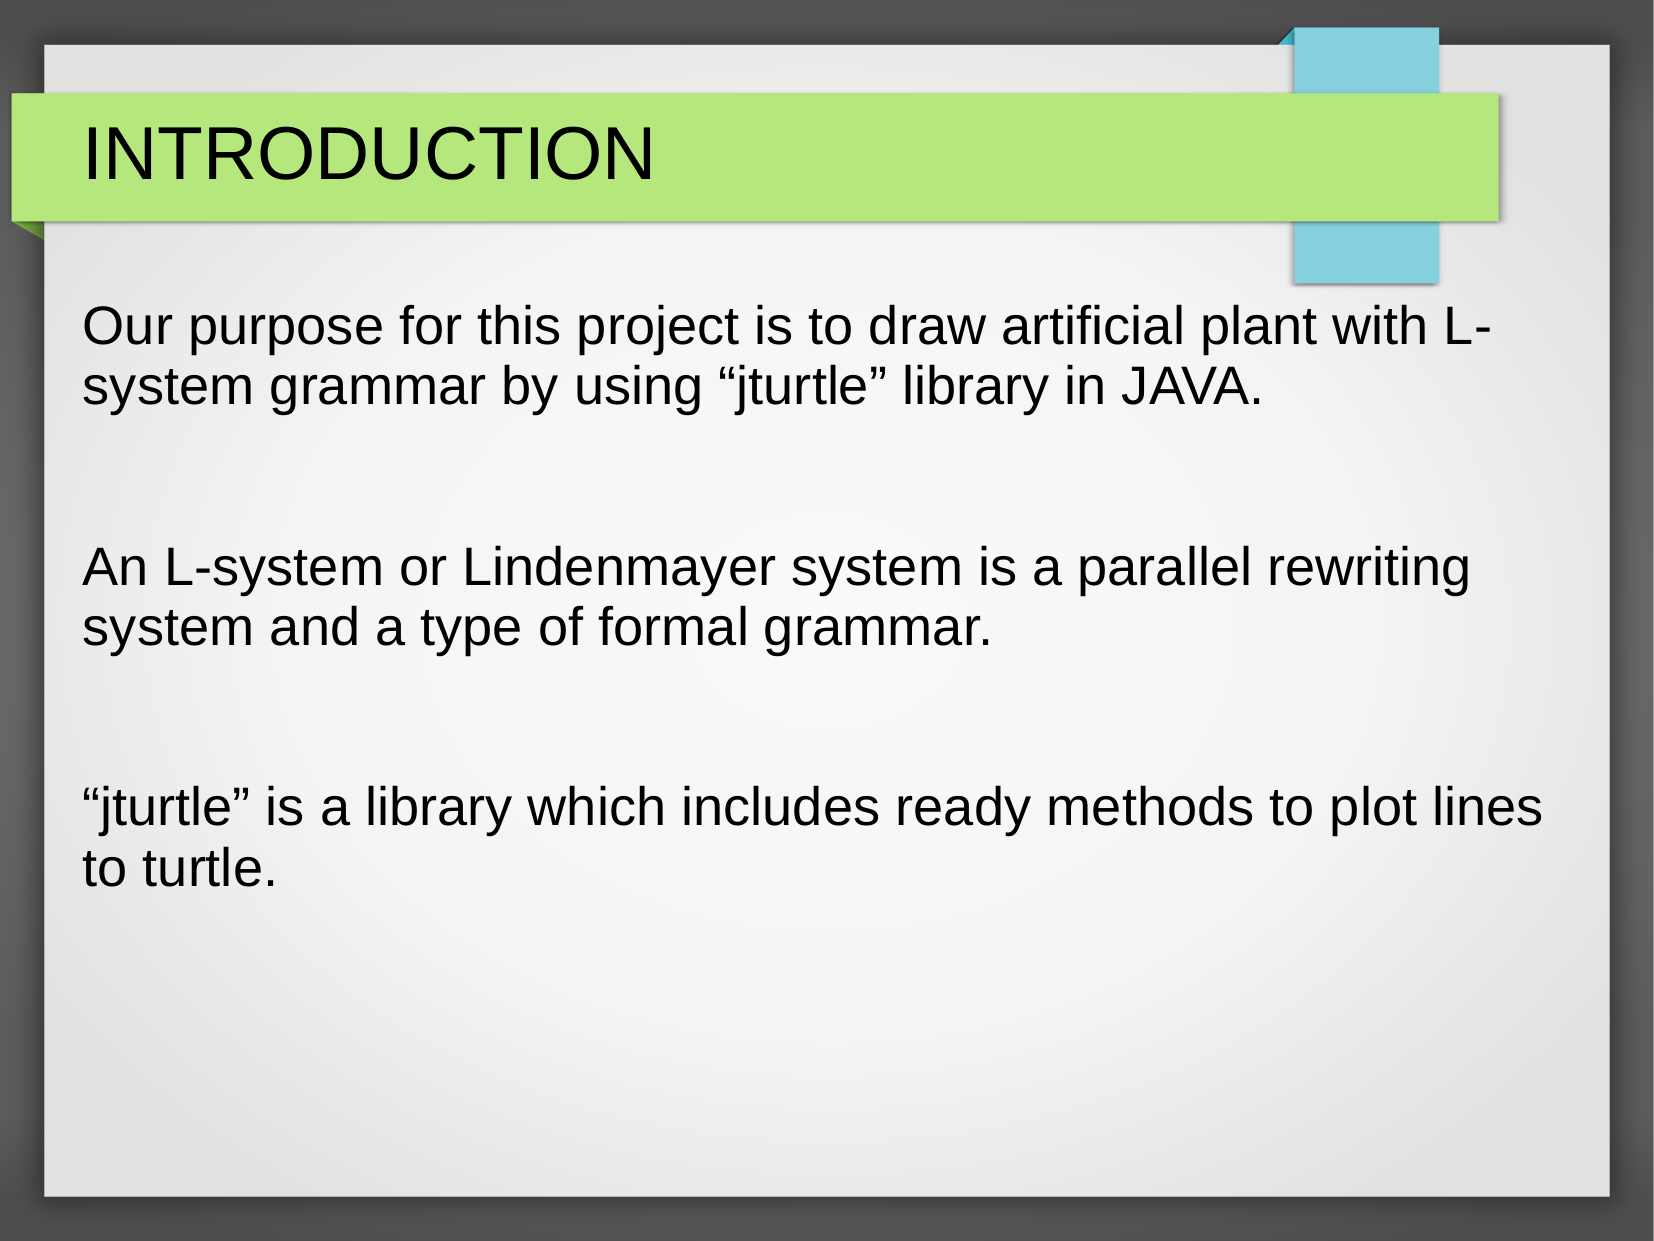

# INTRODUCTION
Our purpose for this project is to draw artificial plant with L-system grammar by using “jturtle” library in JAVA.
An L-system or Lindenmayer system is a parallel rewriting system and a type of formal grammar.
“jturtle” is a library which includes ready methods to plot lines to turtle.